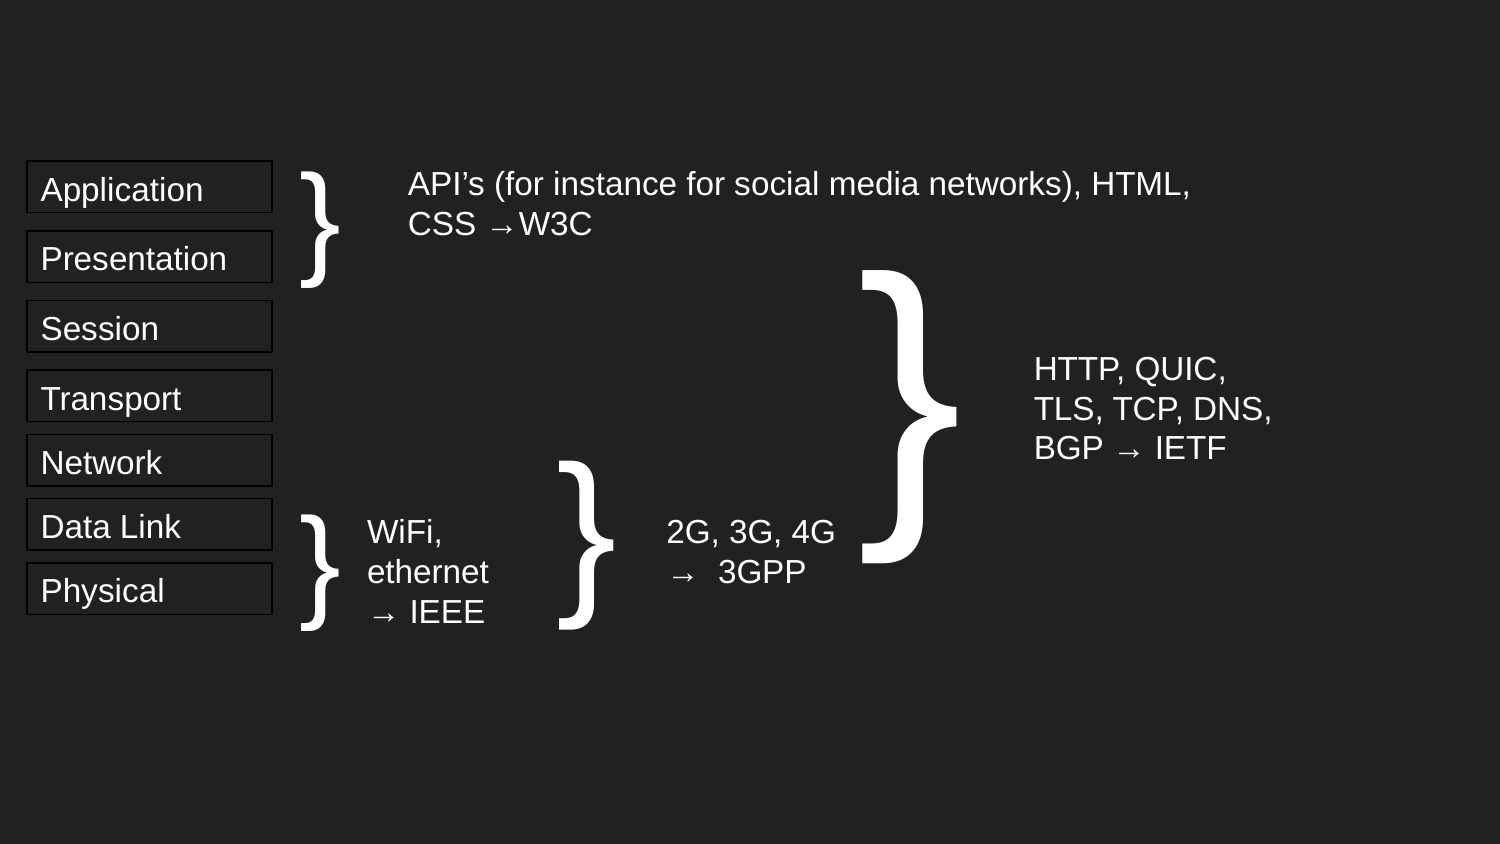

}
API’s (for instance for social media networks), HTML, CSS →W3C
Application
}
Presentation
Session
HTTP, QUIC, TLS, TCP, DNS, BGP → IETF
Transport
}
Network
}
Data Link
WiFi, ethernet → IEEE
2G, 3G, 4G
→ 3GPP
Physical